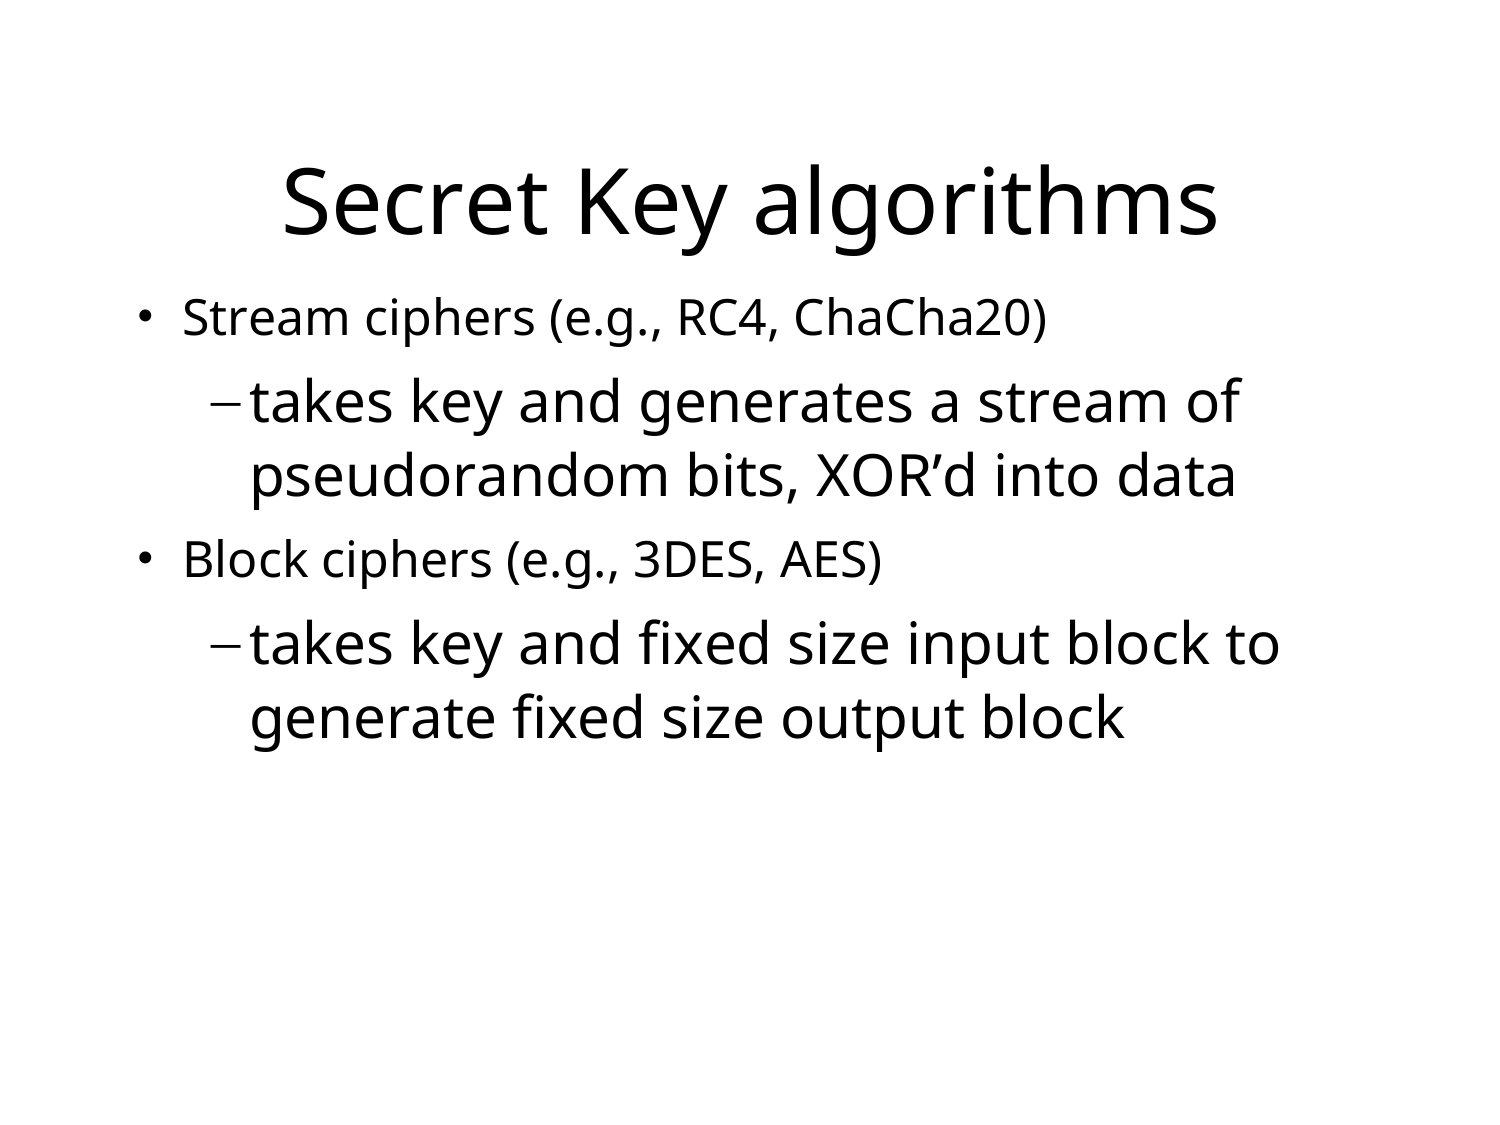

# Secret Key algorithms
Stream ciphers (e.g., RC4, ChaCha20)
takes key and generates a stream of pseudorandom bits, XOR’d into data
Block ciphers (e.g., 3DES, AES)
takes key and fixed size input block to generate fixed size output block